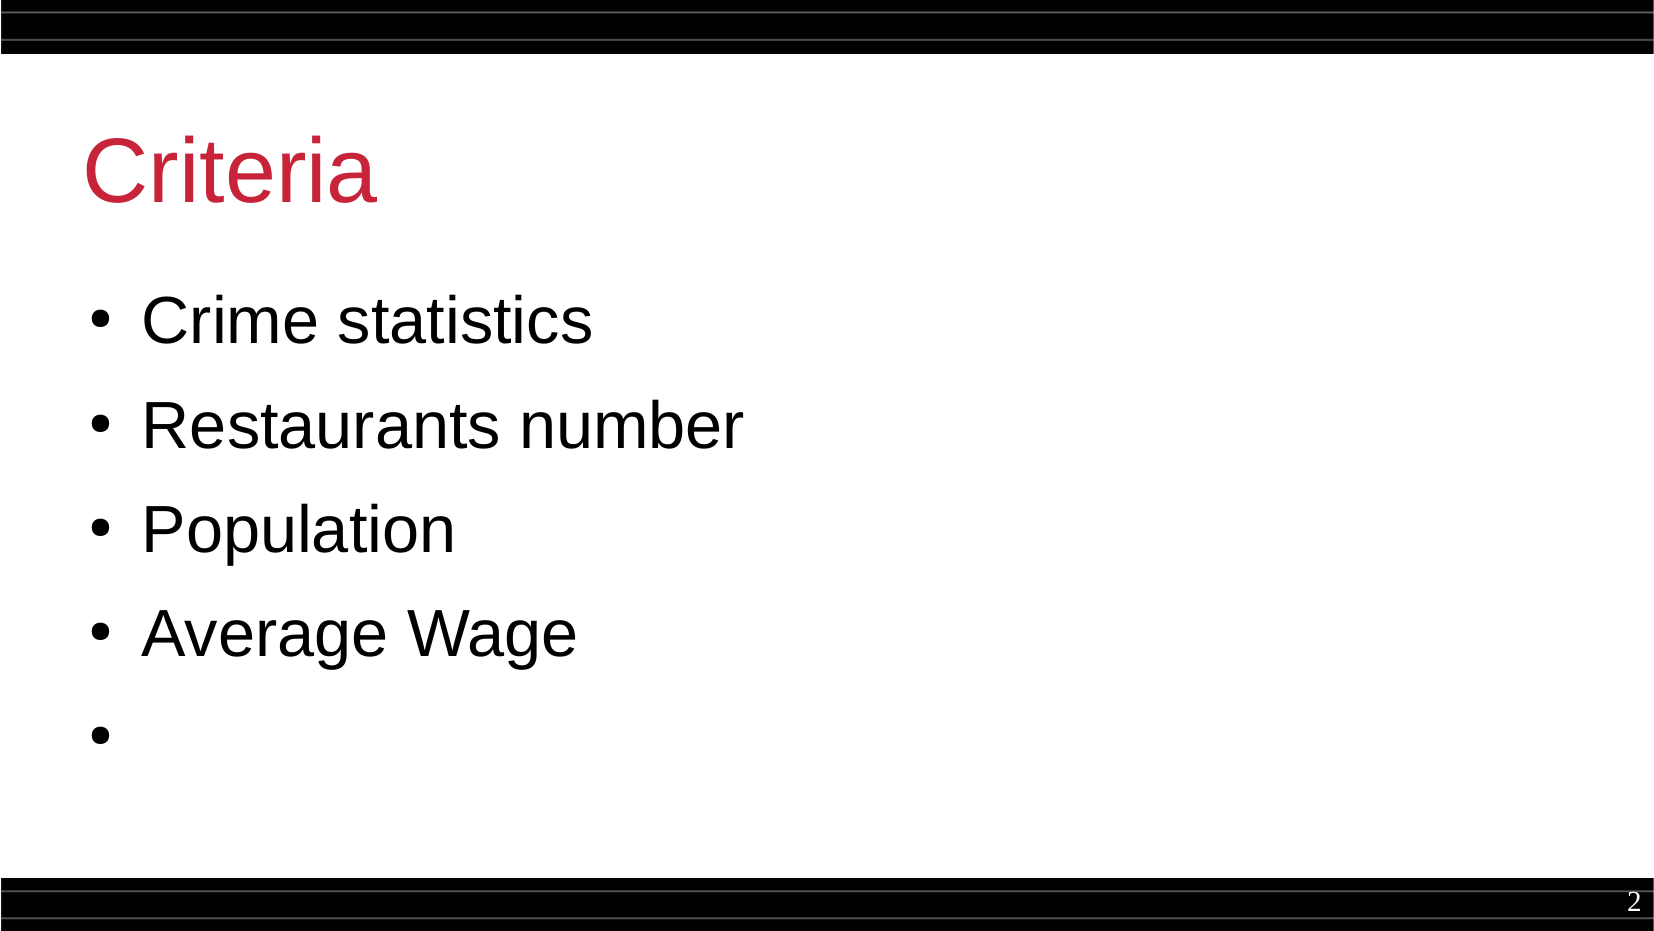

# Criteria
Crime statistics
Restaurants number
Population
Average Wage